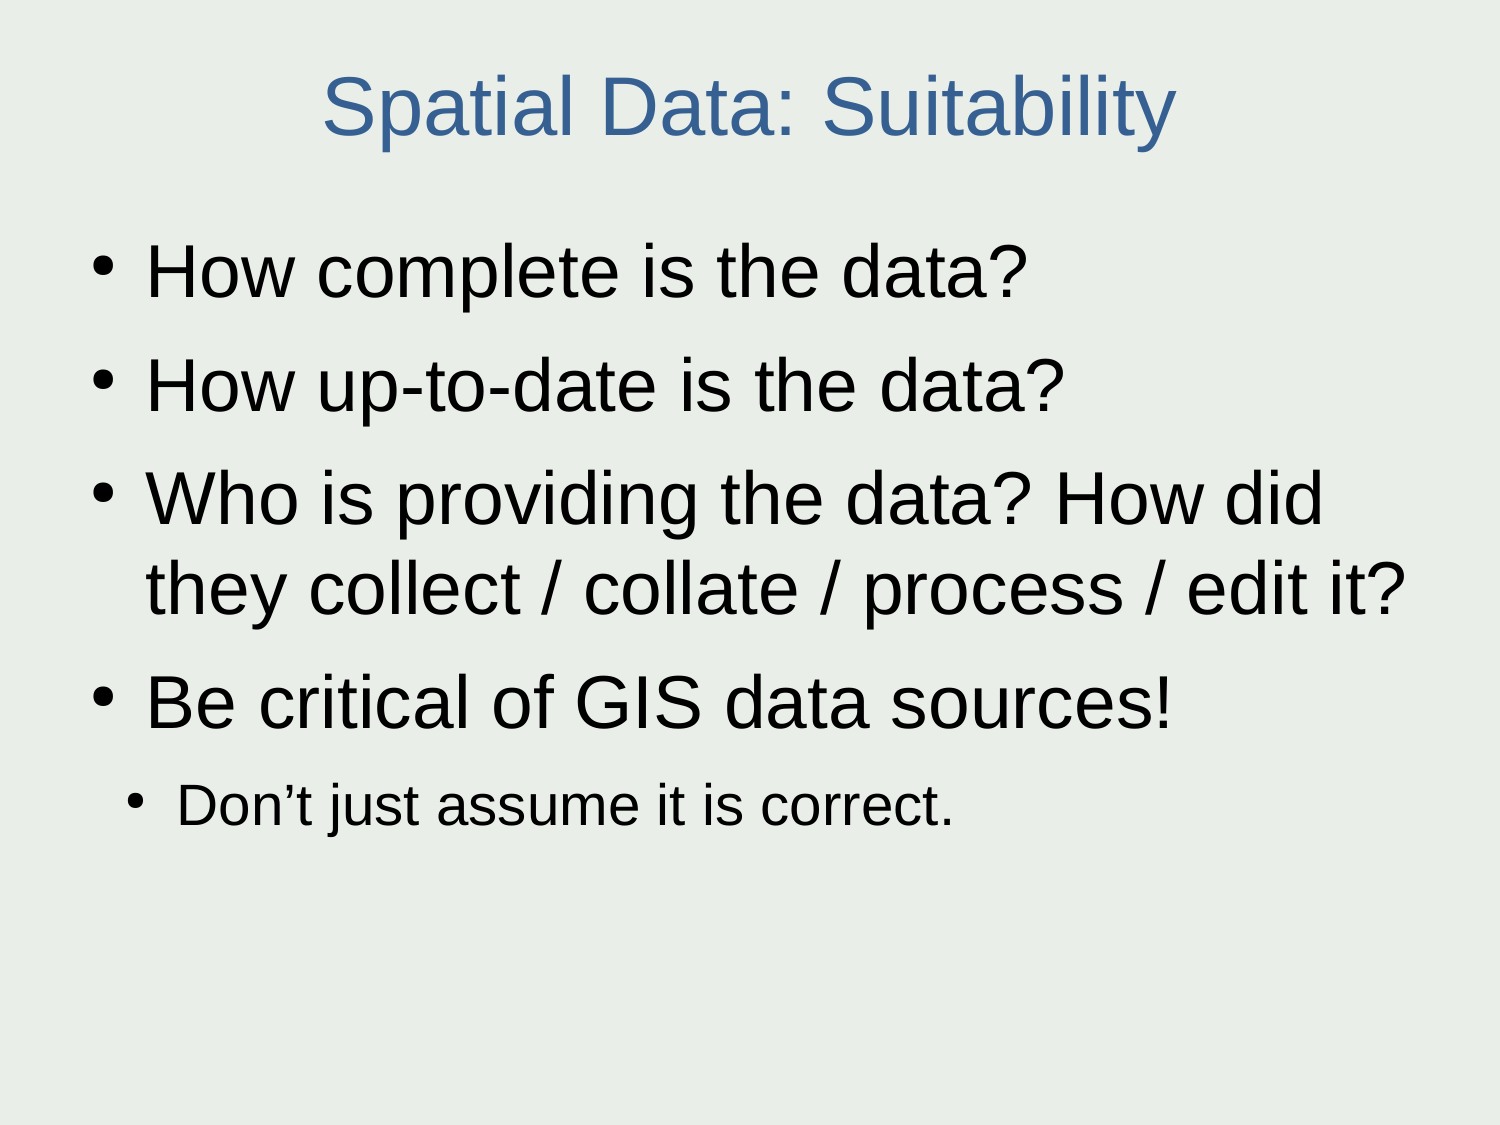

Spatial Data: Suitability
 How complete is the data?
 How up-to-date is the data?
 Who is providing the data? How did they collect / collate / process / edit it?
 Be critical of GIS data sources!
 Don’t just assume it is correct.